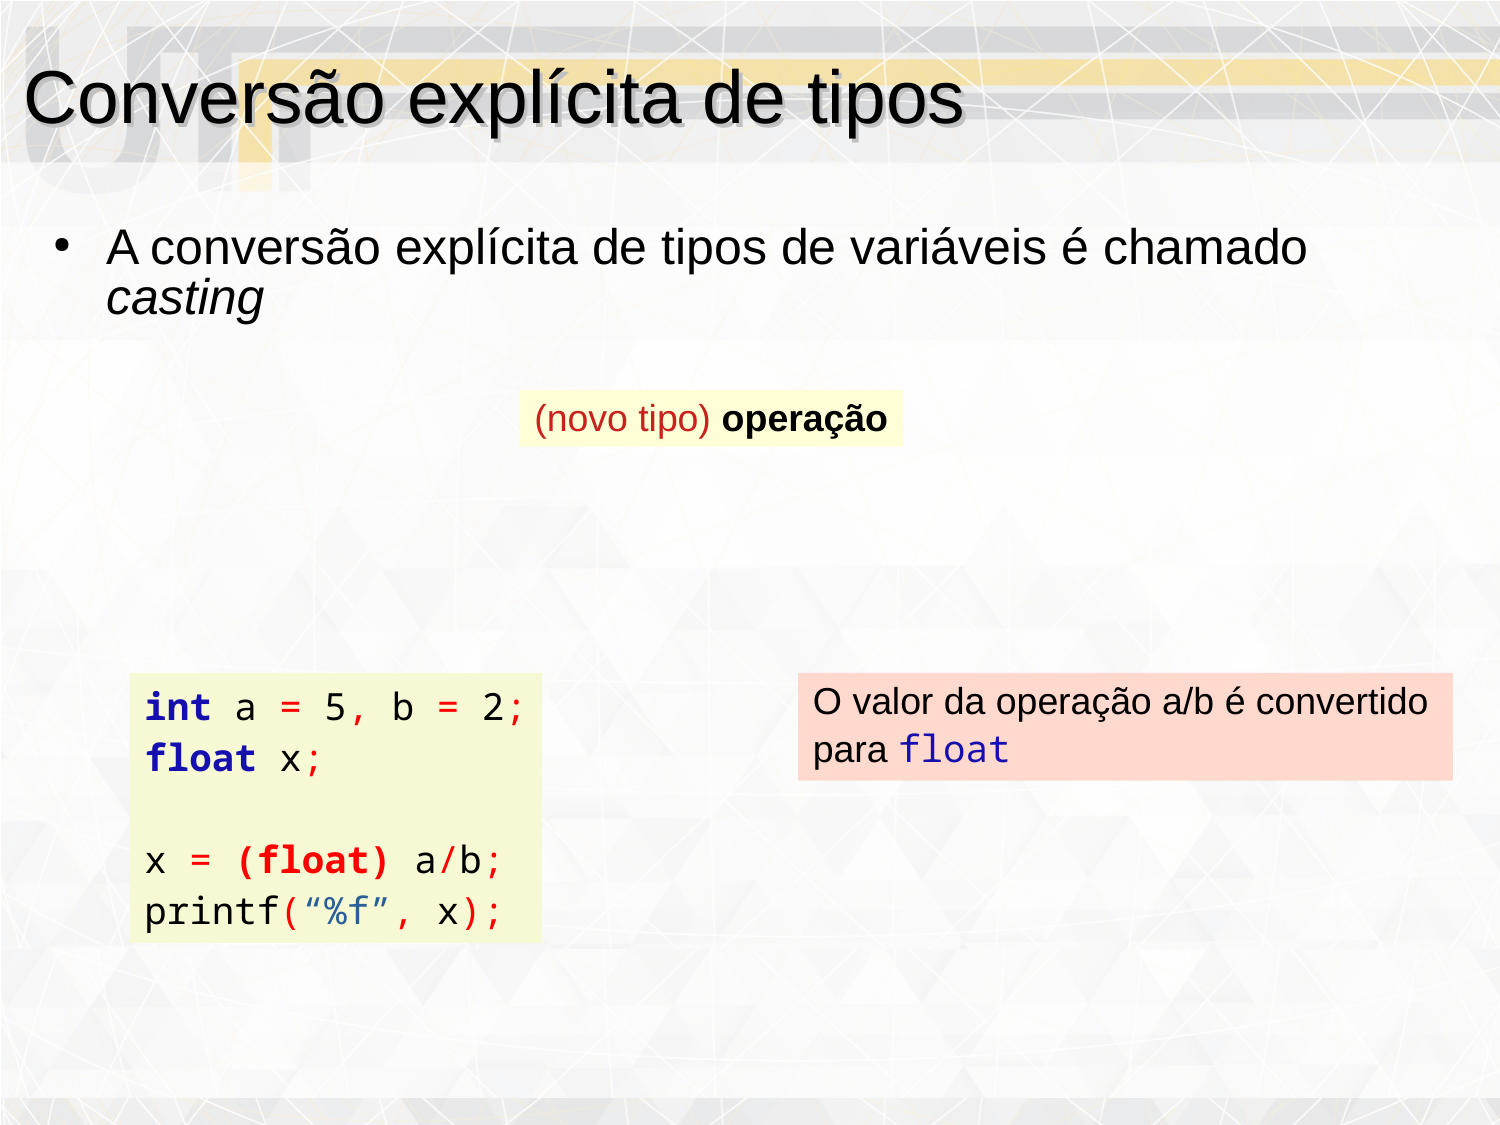

# Conversão explícita de tipos
A conversão explícita de tipos de variáveis é chamado casting
(novo tipo) operação
int a = 5, b = 2;
float x;
x = (float) a/b;
printf(“%f”, x);
O valor da operação a/b é convertido para float